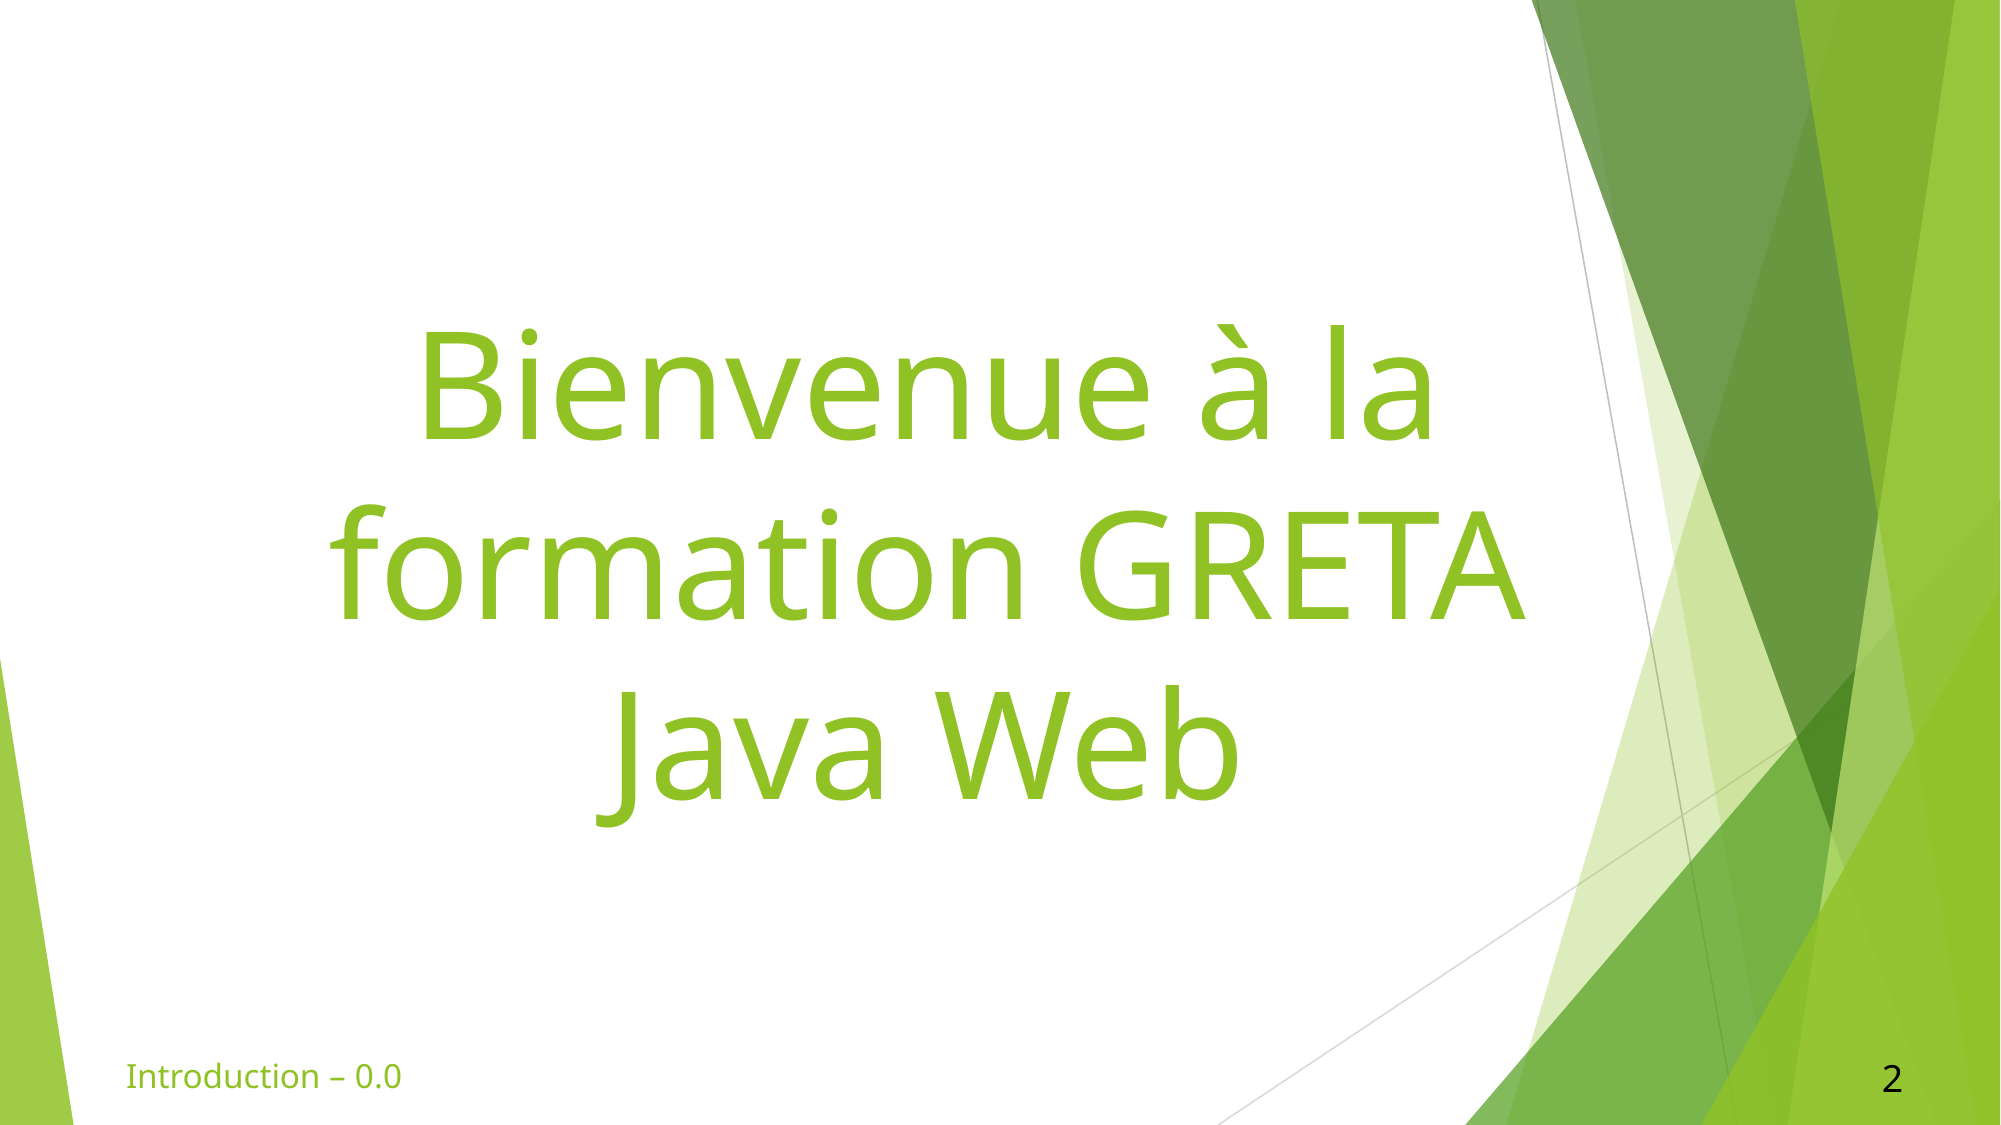

# Bienvenue à la formation GRETA Java Web
Introduction – 0.0